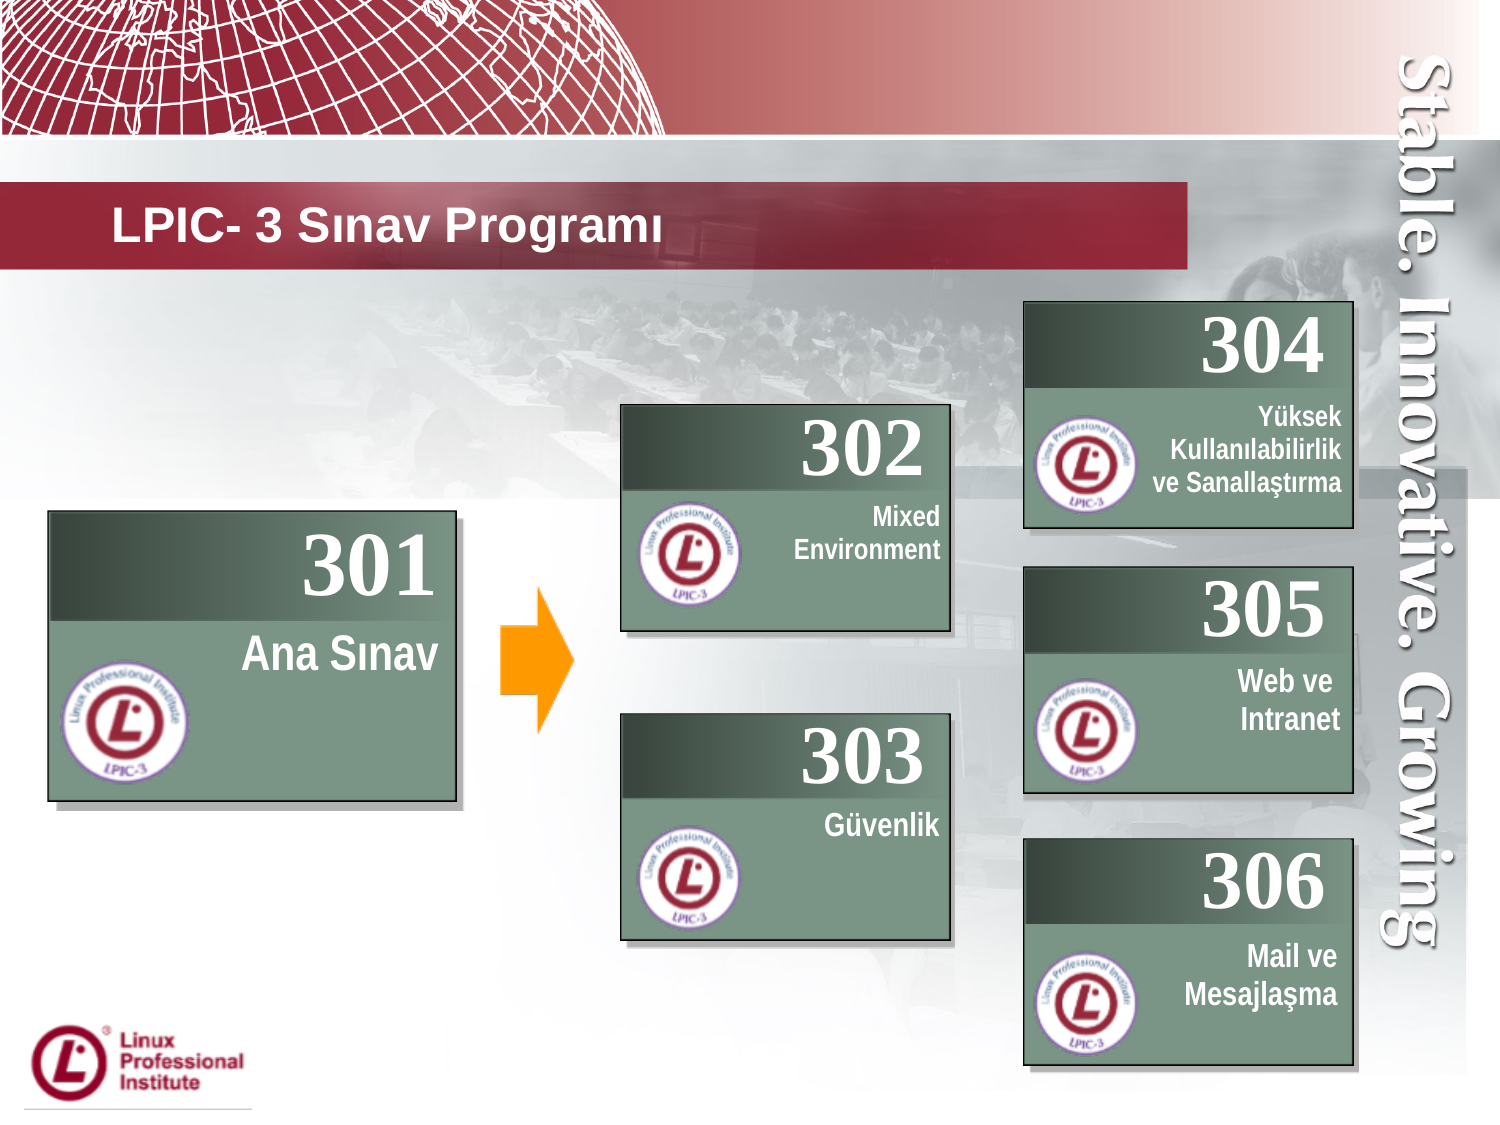

LPIC- 3 Sınav Programı
304
302
Yüksek Kullanılabilirlik ve Sanallaştırma
Core Exam
Mixed
 Environment
301
305
Ana Sınav
Web ve
Intranet
303
Güvenlik
306
Mail ve Mesajlaşma